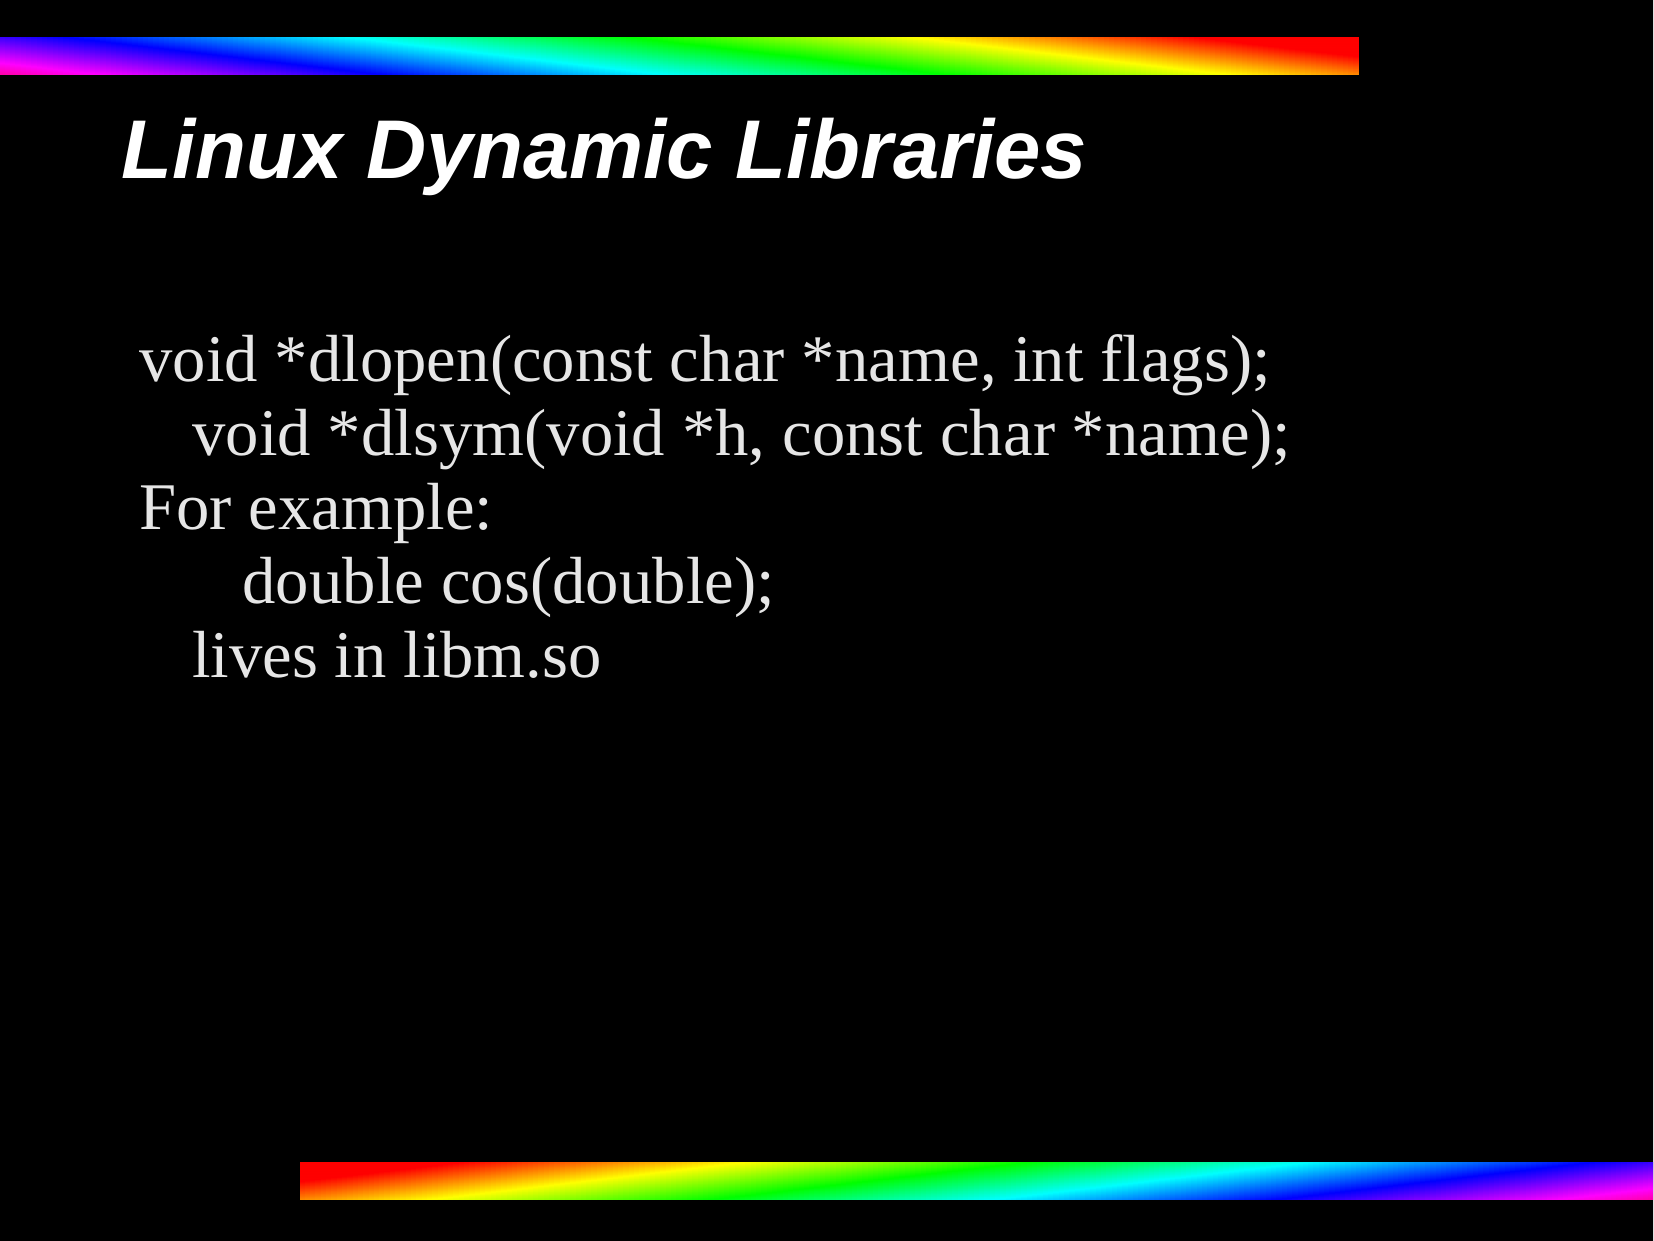

# Linux Dynamic Libraries
void *dlopen(const char *name, int flags);
void *dlsym(void *h, const char *name);
For example:
 double cos(double);
lives in libm.so